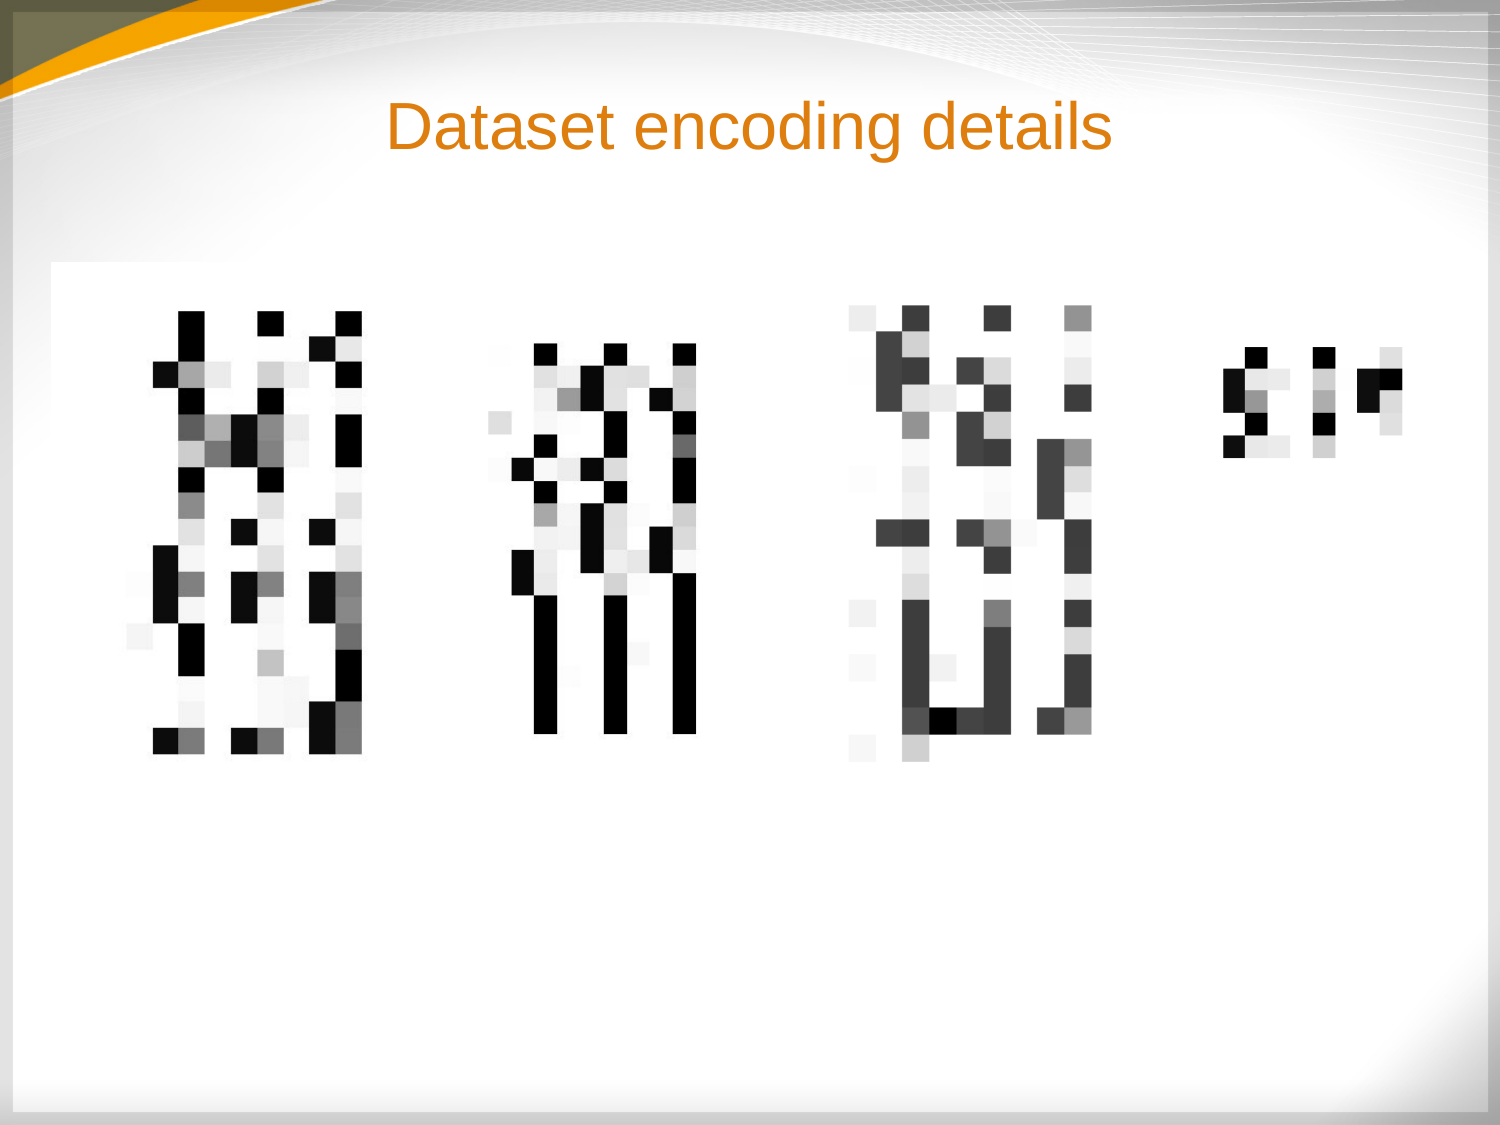

Dataset encoding details
Рисунок 6. Анализируемый дамп трафика проткола MQTT